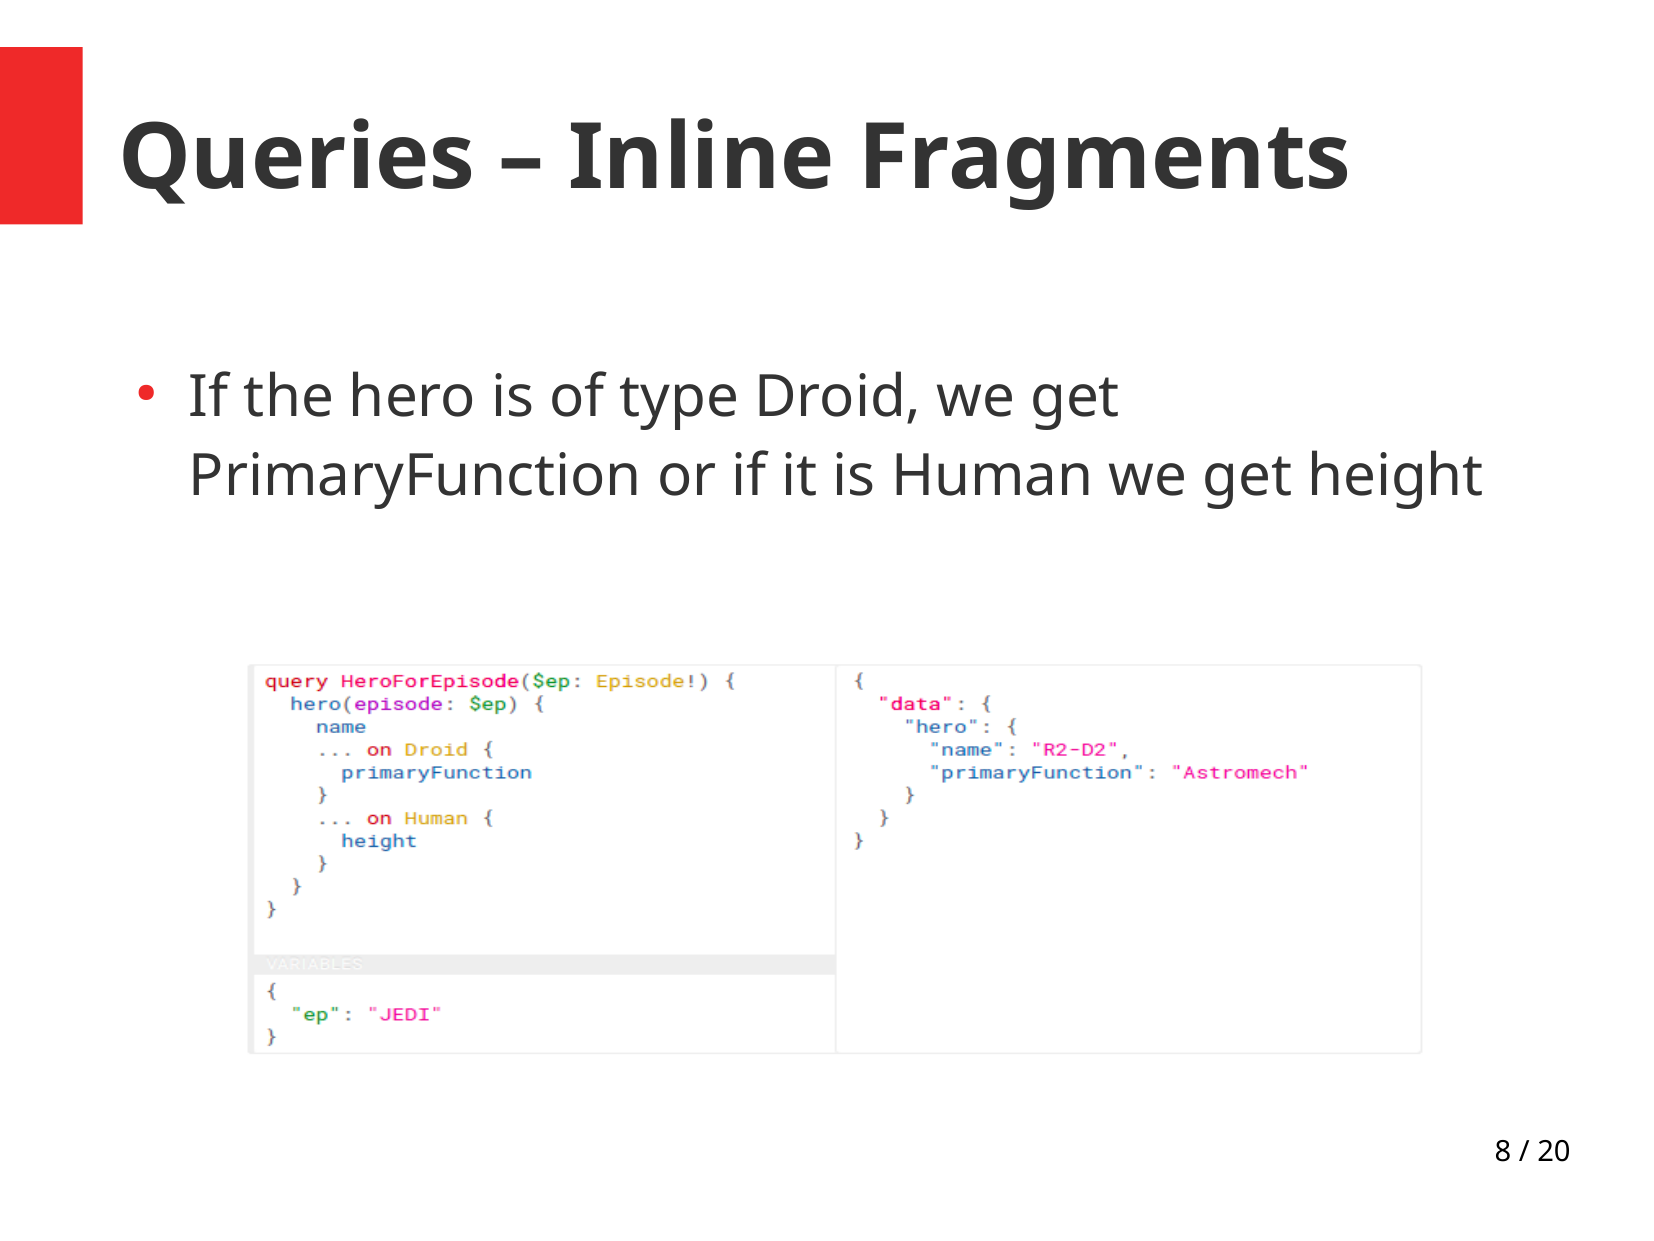

# Queries – Inline Fragments
If the hero is of type Droid, we get PrimaryFunction or if it is Human we get height
8